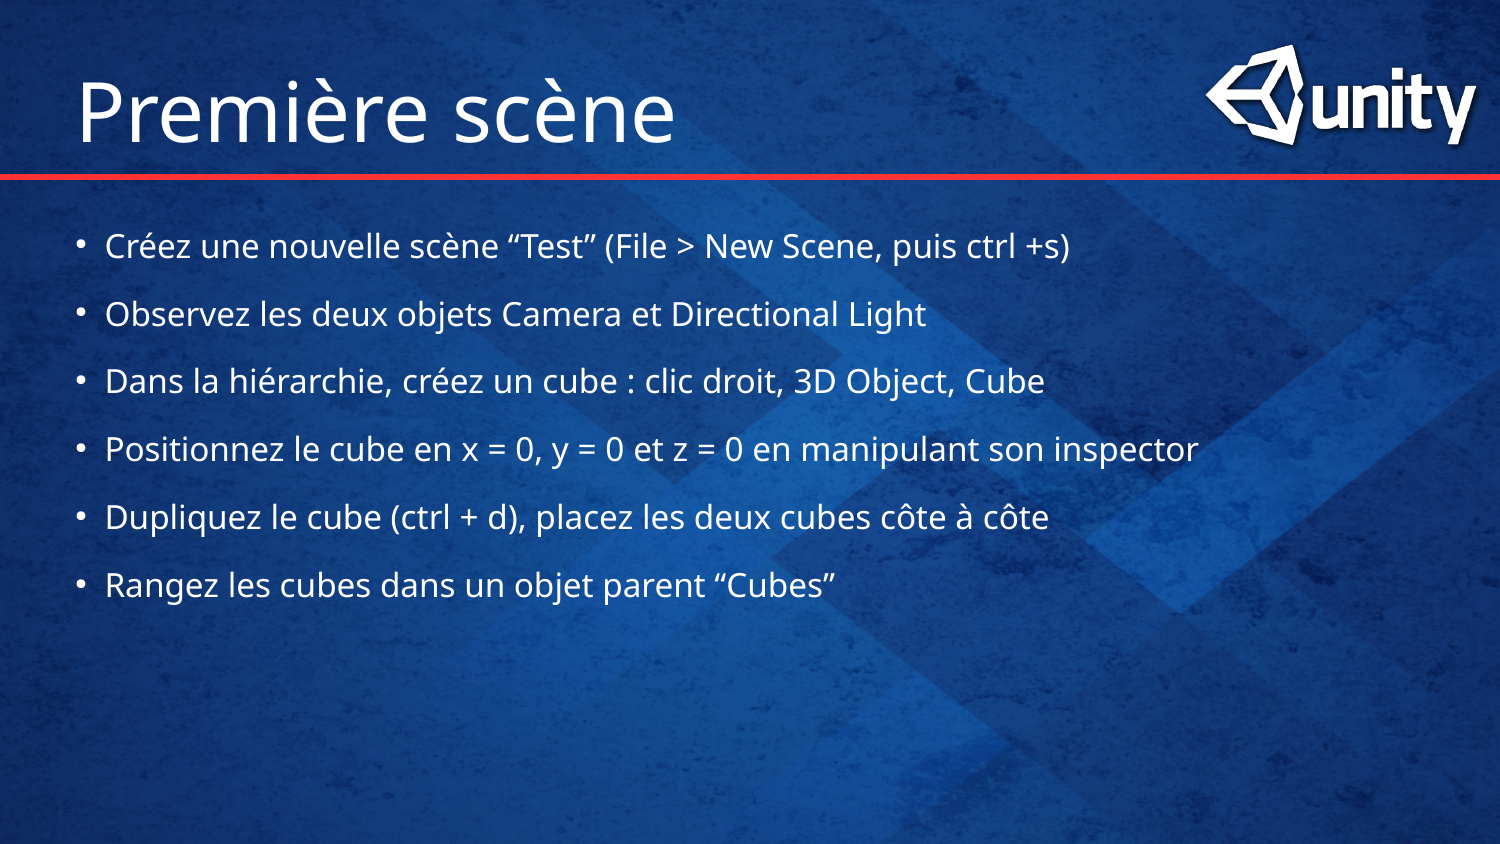

# Première scène
Créez une nouvelle scène “Test” (File > New Scene, puis ctrl +s)
Observez les deux objets Camera et Directional Light
Dans la hiérarchie, créez un cube : clic droit, 3D Object, Cube
Positionnez le cube en x = 0, y = 0 et z = 0 en manipulant son inspector
Dupliquez le cube (ctrl + d), placez les deux cubes côte à côte
Rangez les cubes dans un objet parent “Cubes”